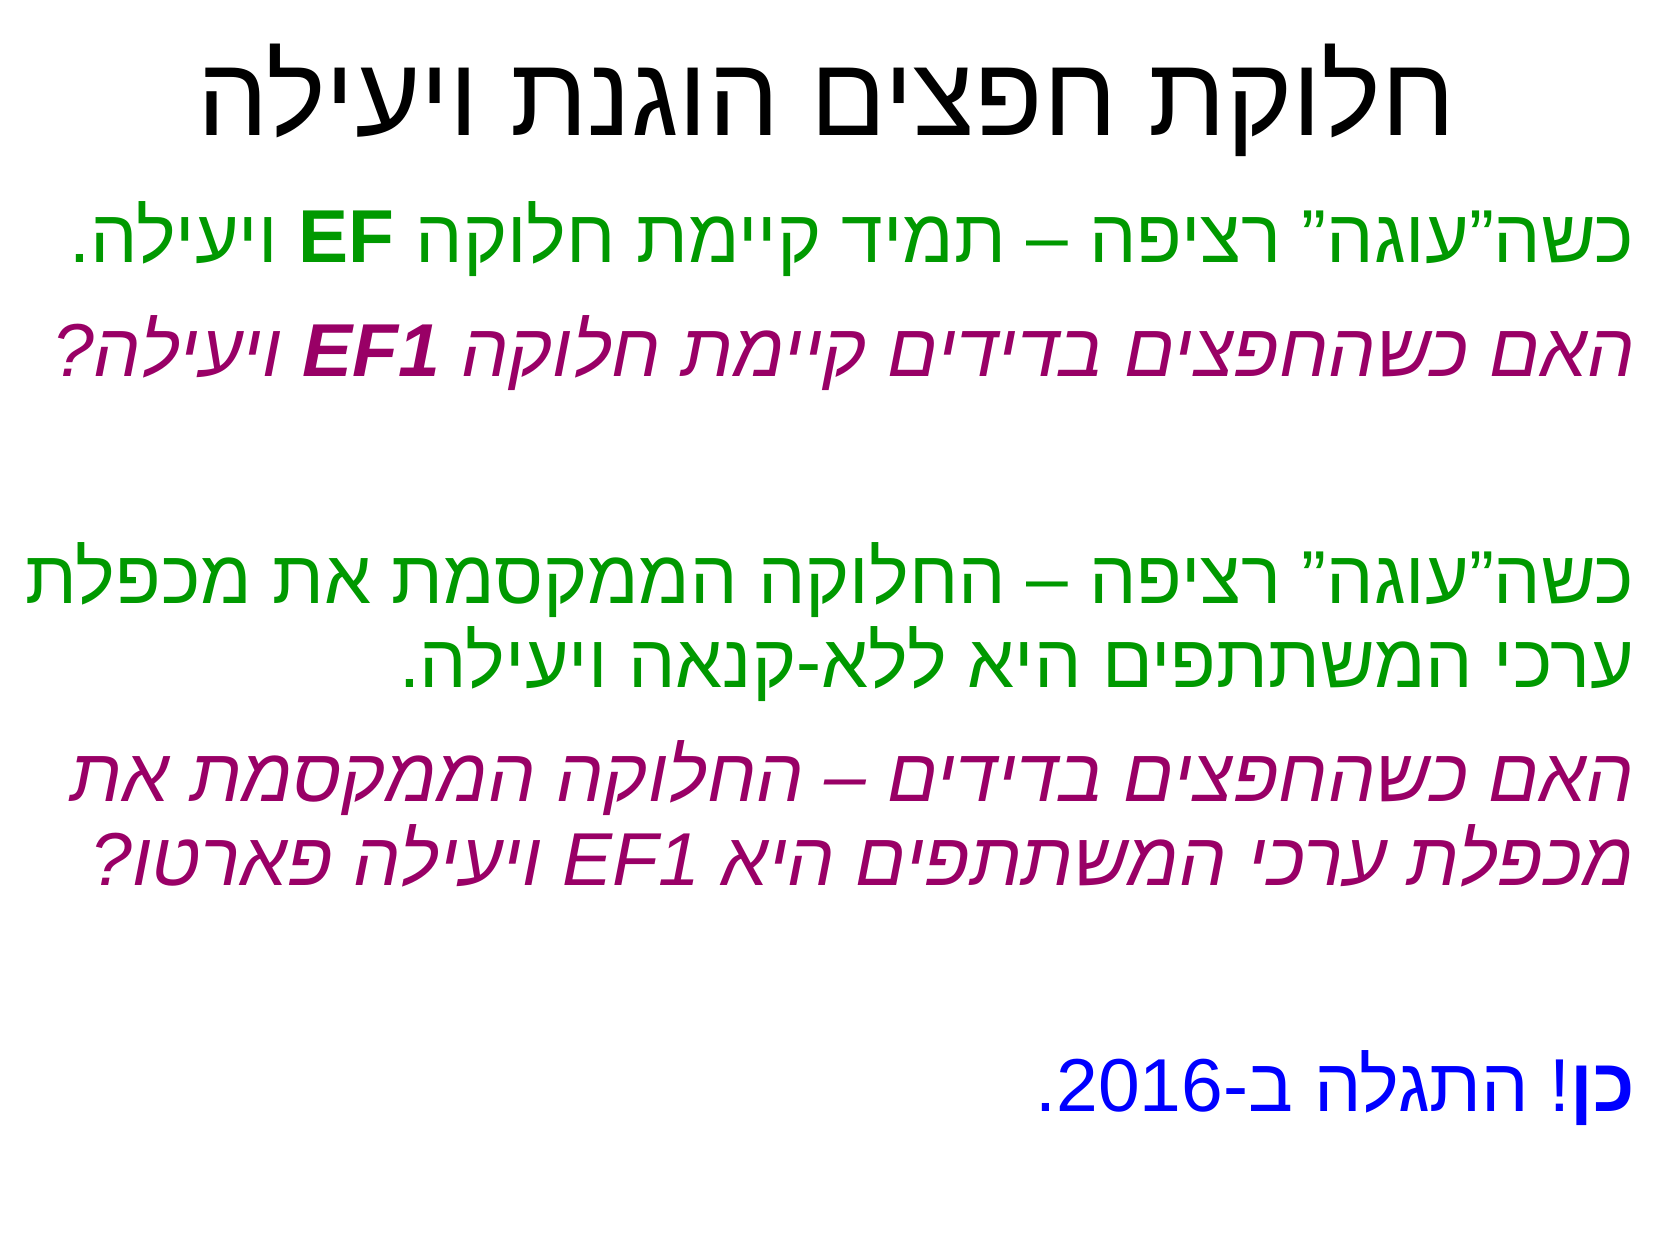

חלוקת חפצים הוגנת ויעילה
# כשה”עוגה” רציפה – תמיד קיימת חלוקה EF ויעילה.
האם כשהחפצים בדידים קיימת חלוקה EF1 ויעילה?
כשה”עוגה” רציפה – החלוקה הממקסמת את מכפלת ערכי המשתתפים היא ללא-קנאה ויעילה.
האם כשהחפצים בדידים – החלוקה הממקסמת את מכפלת ערכי המשתתפים היא EF1 ויעילה פארטו?
כן! התגלה ב-2016.